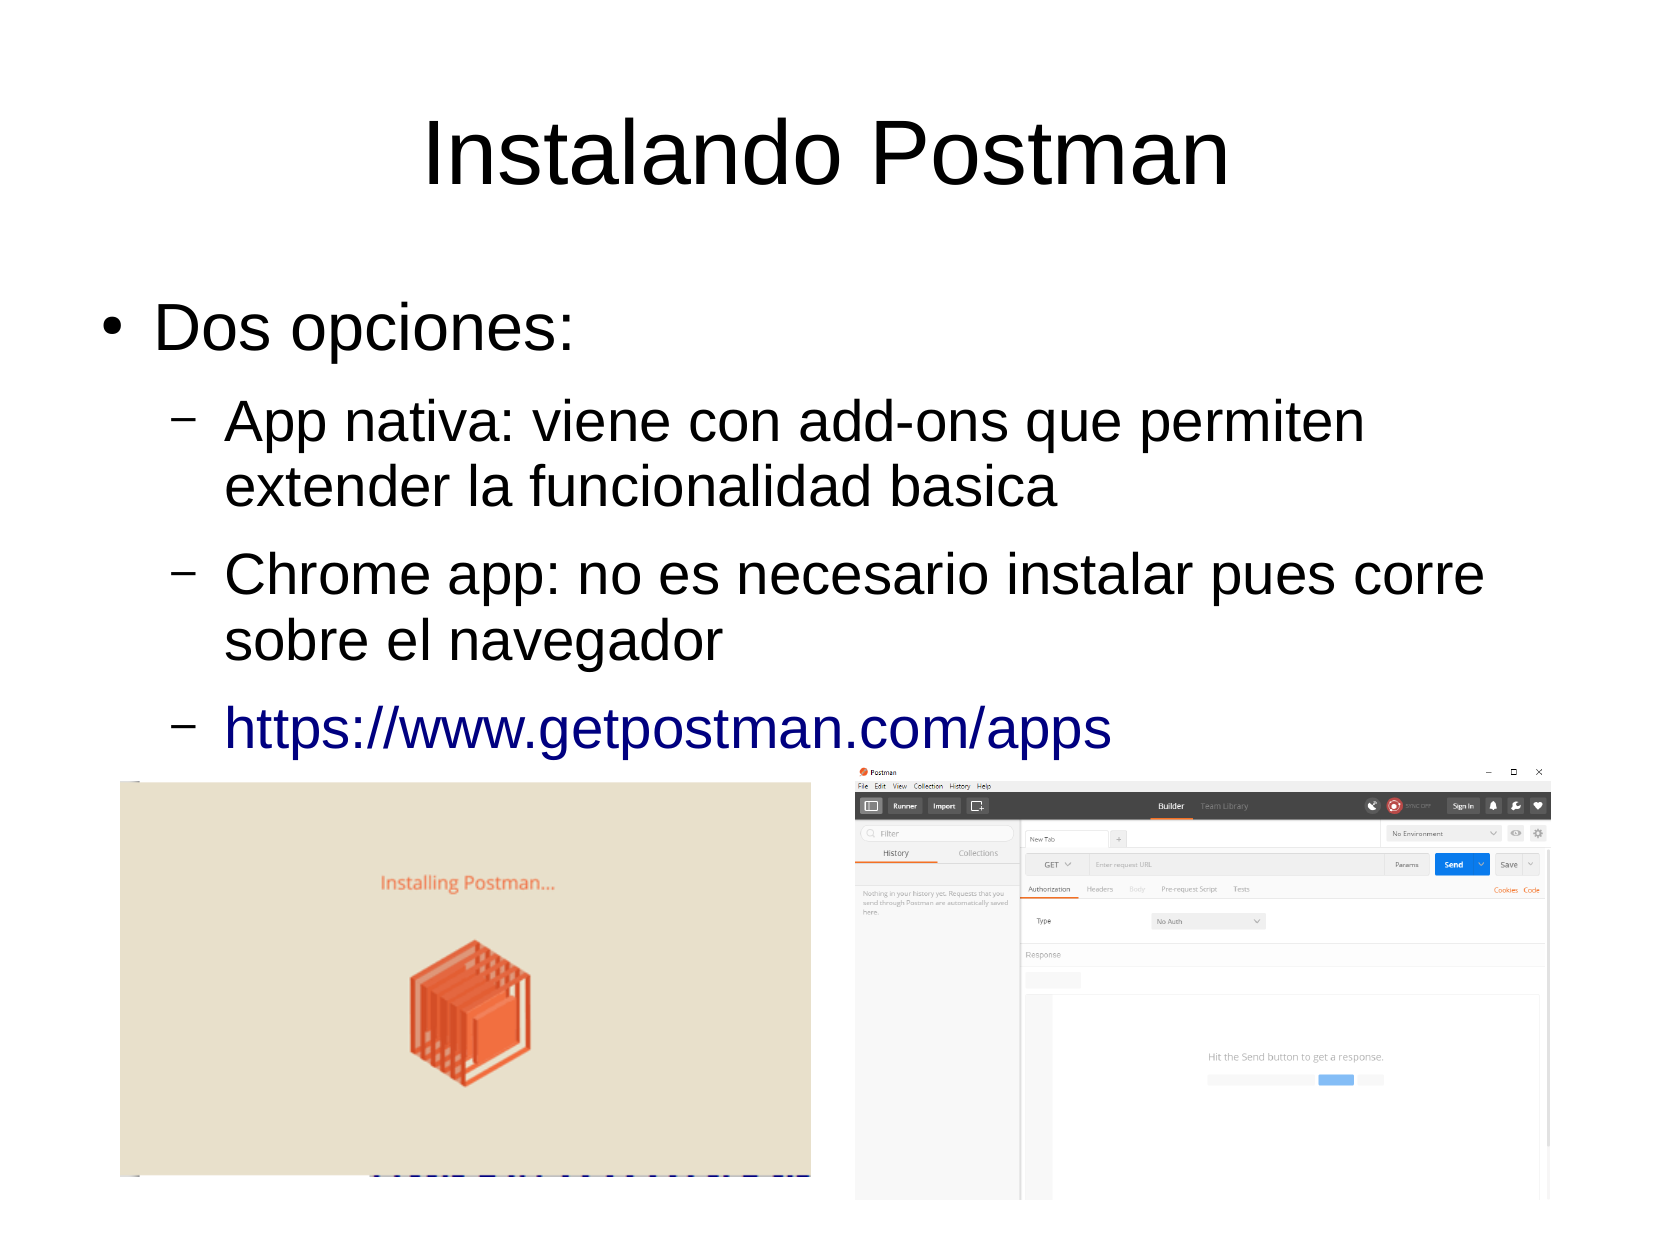

# Instalando Postman
Dos opciones:
App nativa: viene con add-ons que permiten extender la funcionalidad basica
Chrome app: no es necesario instalar pues corre sobre el navegador
https://www.getpostman.com/apps